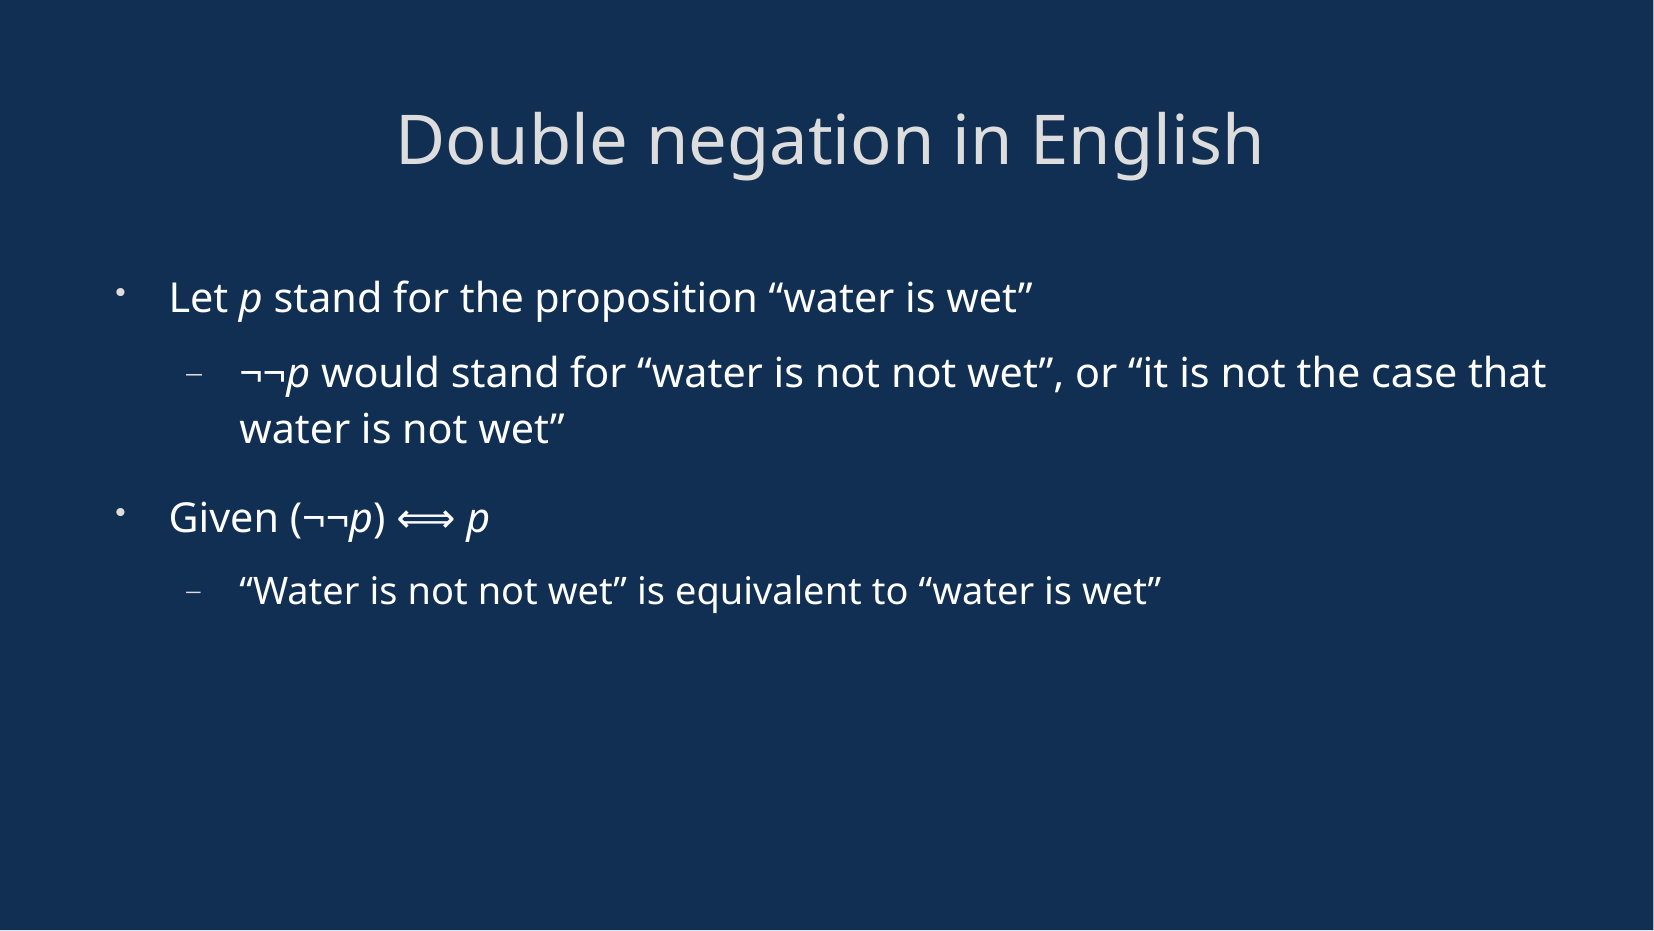

# Double negation in English
Let p stand for the proposition “water is wet”
¬¬p would stand for “water is not not wet”, or “it is not the case that water is not wet”
Given (¬¬p) ⟺ p
“Water is not not wet” is equivalent to “water is wet”